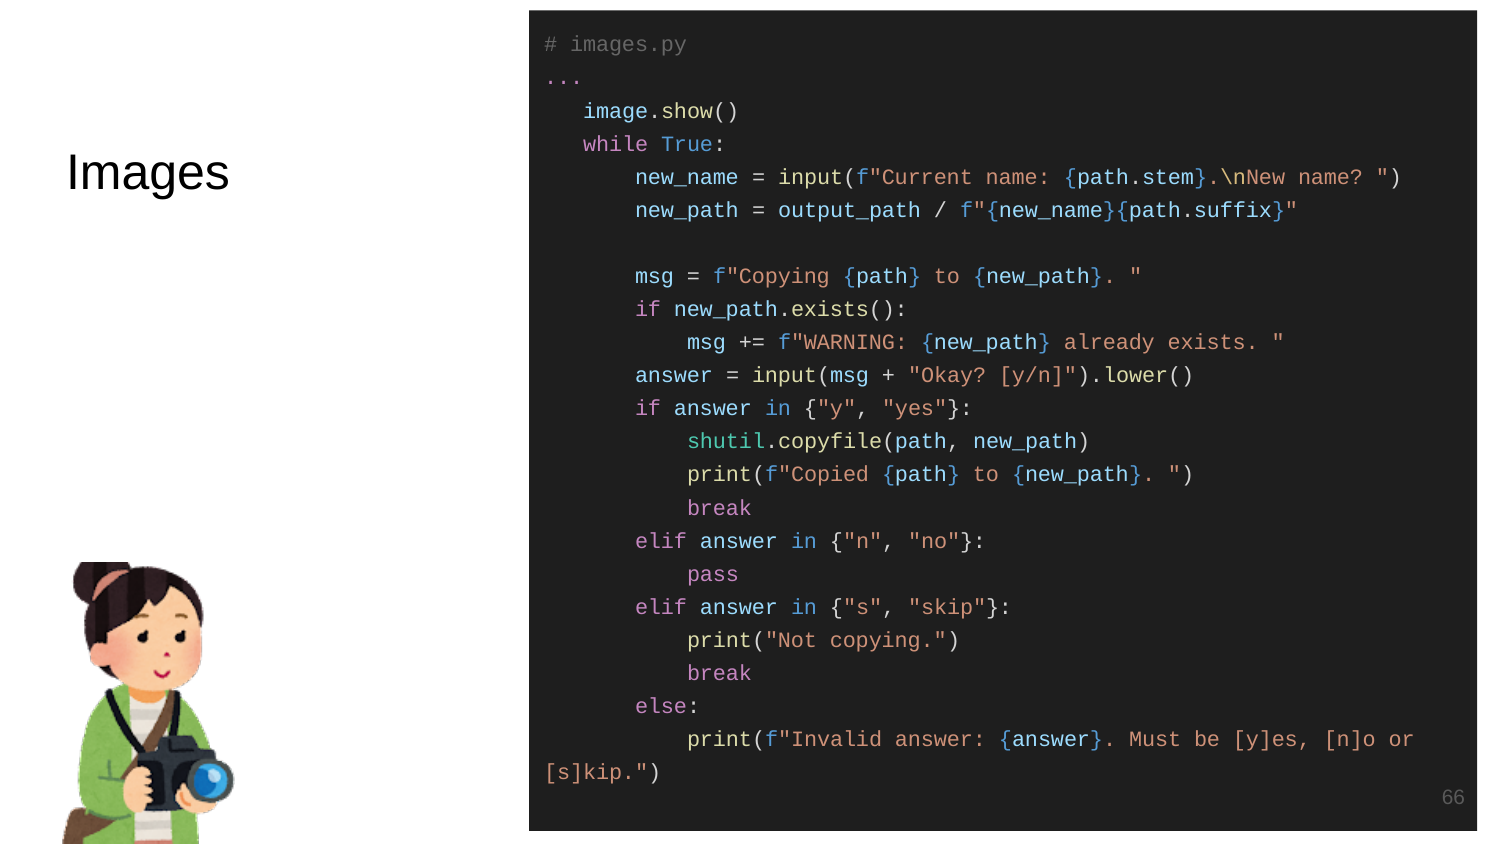

# images.py
...
 image.show()
 while True:
 new_name = input(f"Current name: {path.stem}.\nNew name? ")
 new_path = output_path / f"{new_name}{path.suffix}"
 msg = f"Copying {path} to {new_path}. "
 if new_path.exists():
 msg += f"WARNING: {new_path} already exists. "
 answer = input(msg + "Okay? [y/n]").lower()
 if answer in {"y", "yes"}:
 shutil.copyfile(path, new_path)
 print(f"Copied {path} to {new_path}. ")
 break
 elif answer in {"n", "no"}:
 pass
 elif answer in {"s", "skip"}:
 print("Not copying.")
 break
 else:
 print(f"Invalid answer: {answer}. Must be [y]es, [n]o or [s]kip.")
# Images